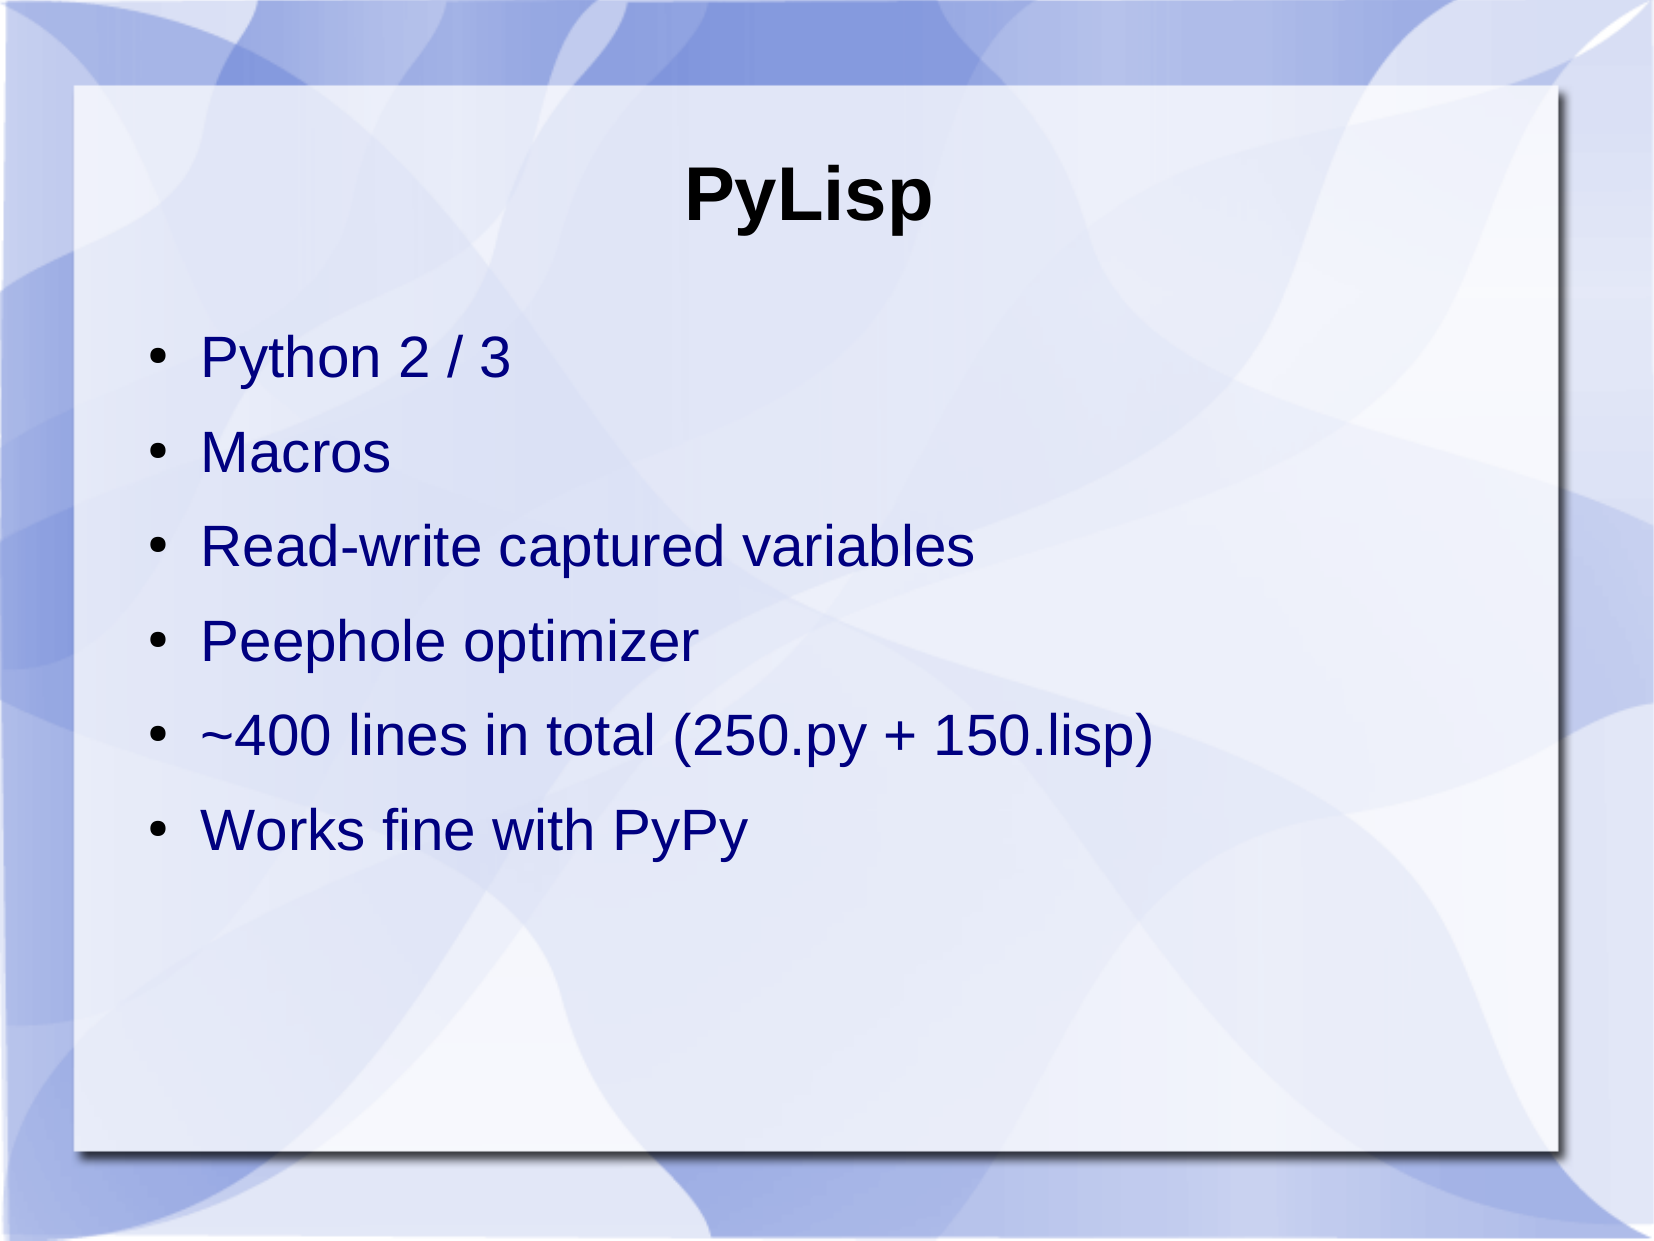

# PyLisp
Python 2 / 3
Macros
Read-write captured variables
Peephole optimizer
~400 lines in total (250.py + 150.lisp)
Works fine with PyPy